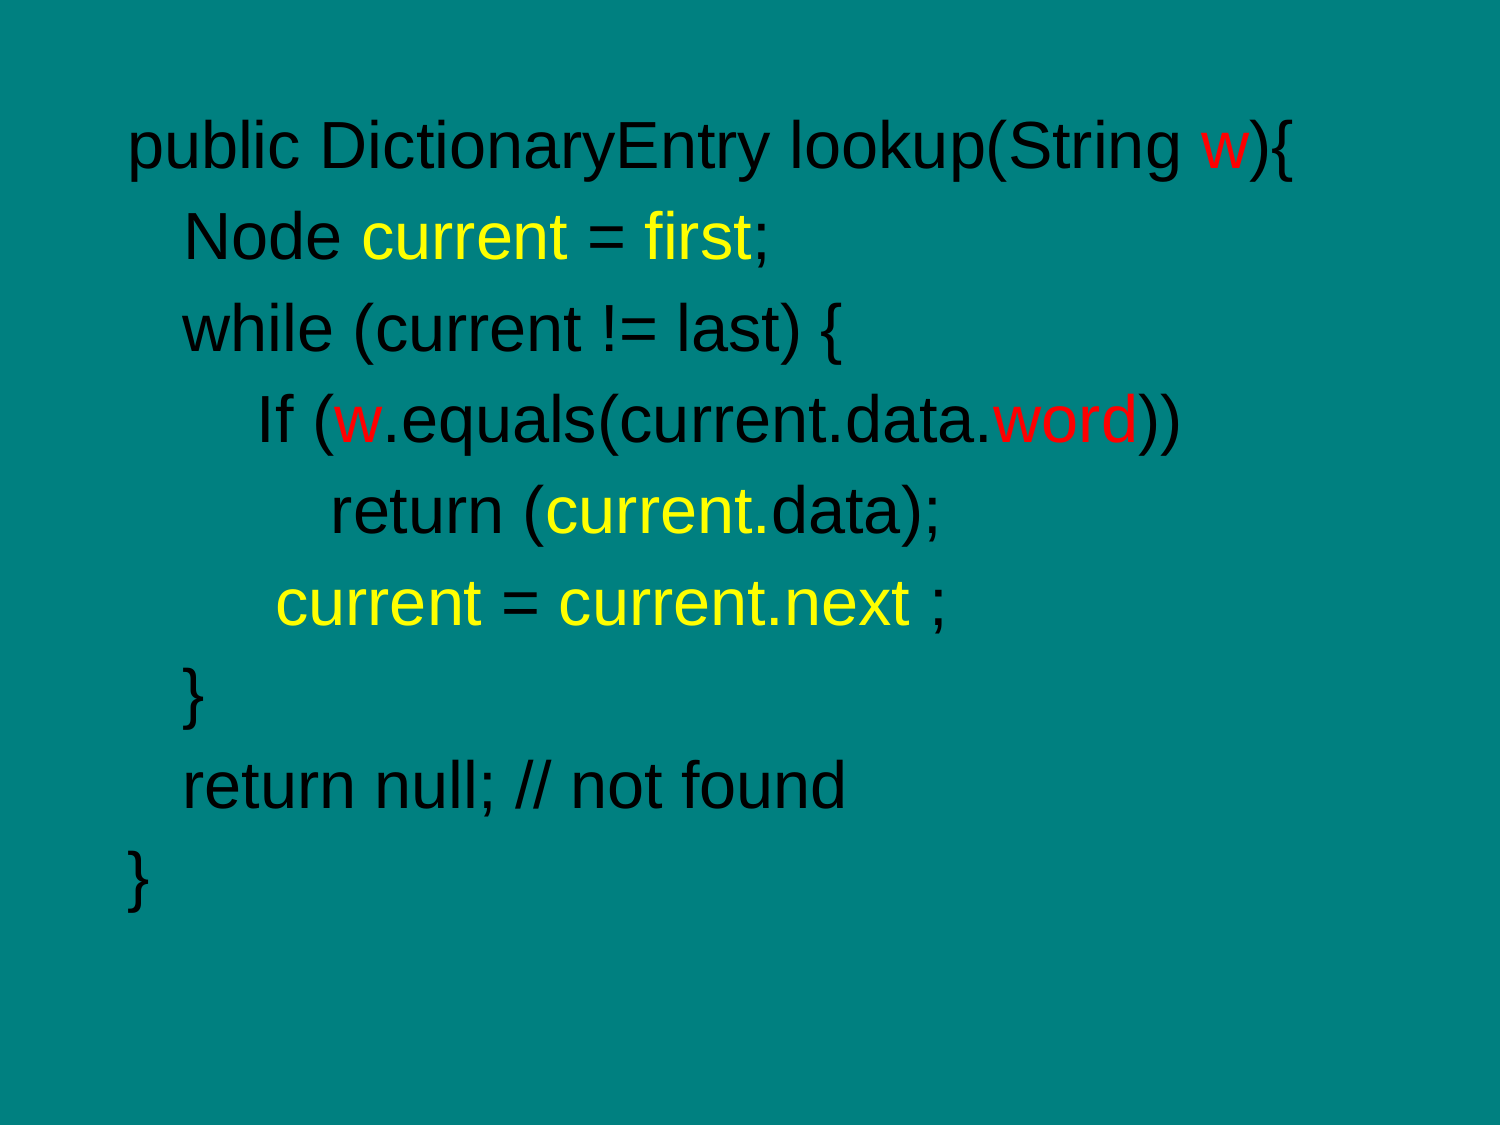

# public DictionaryEntry lookup(String w){
	Node current = first;
 while (current != last) {
 If (w.equals(current.data.word))
 return (current.data);
 current = current.next ;
 }
 return null; // not found
}